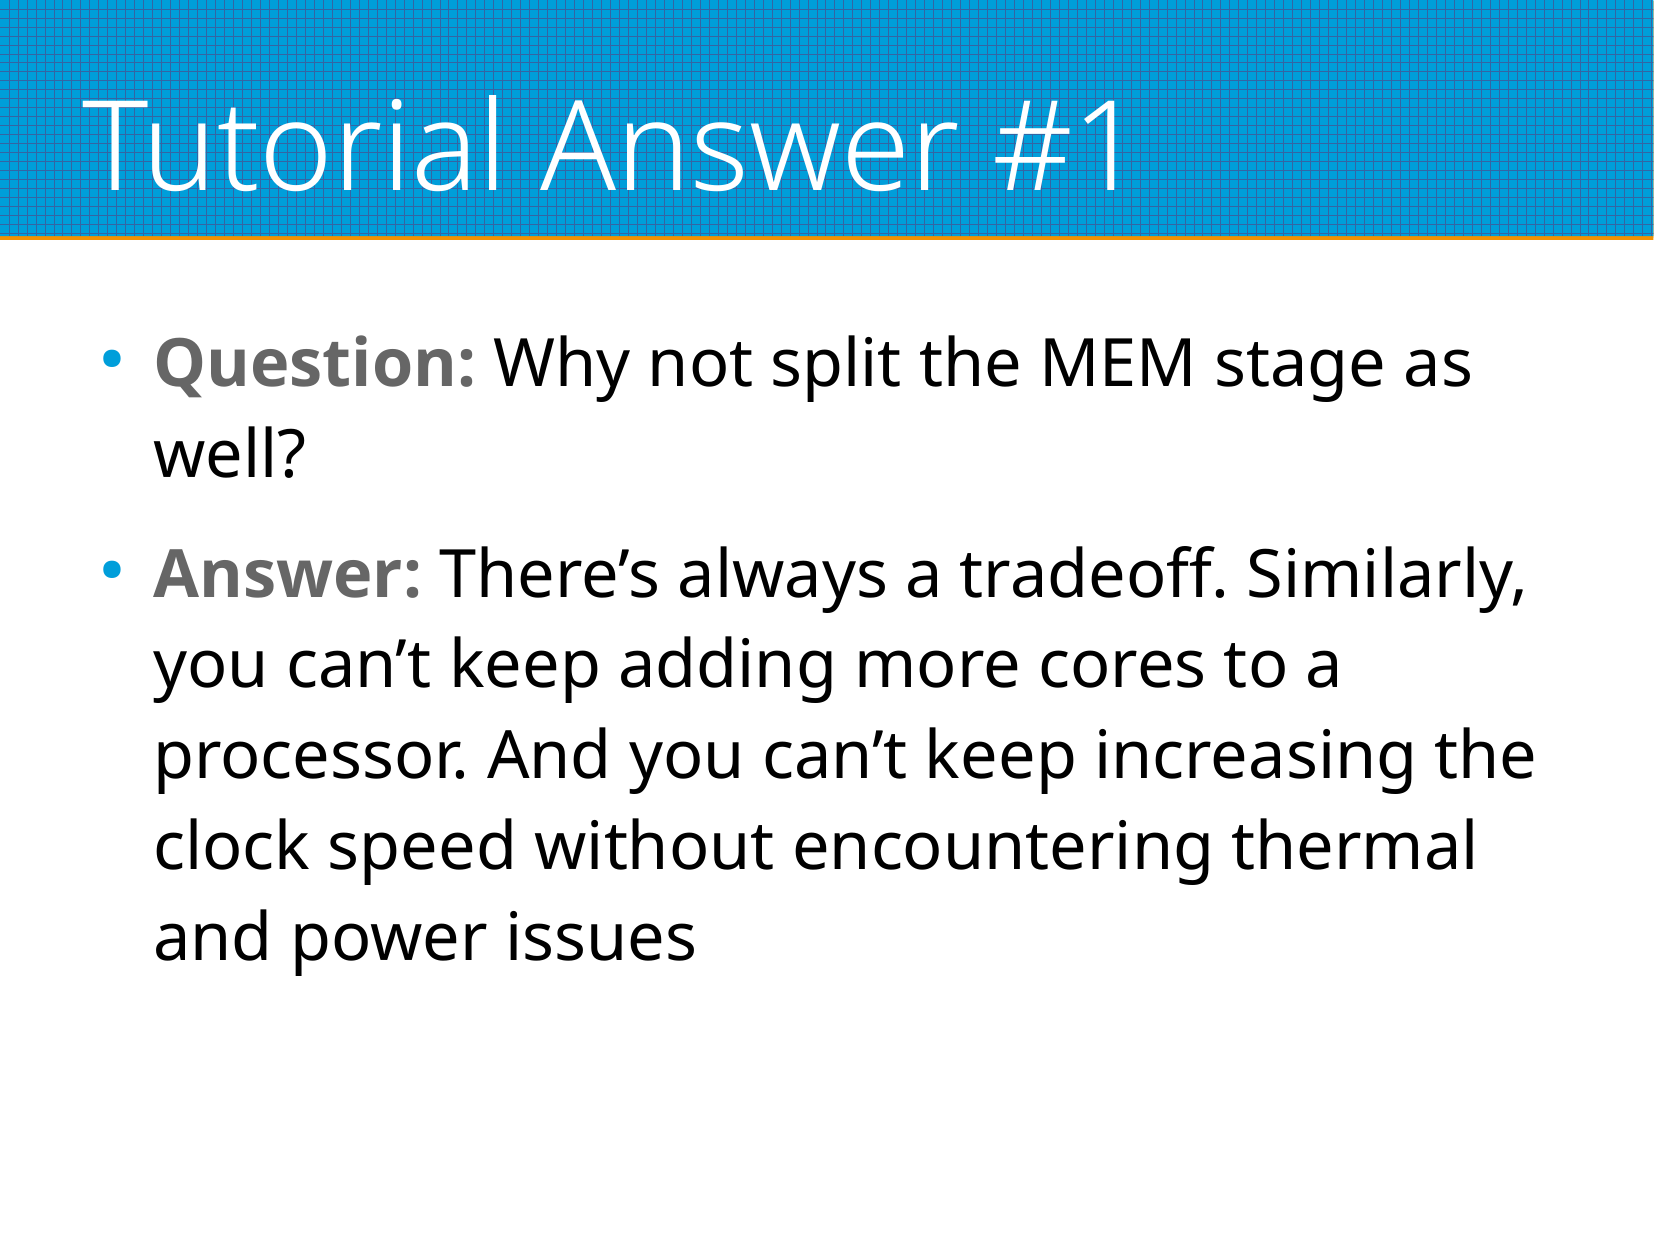

# Tutorial Answer #1
Question: Why not split the MEM stage as well?
Answer: There’s always a tradeoff. Similarly, you can’t keep adding more cores to a processor. And you can’t keep increasing the clock speed without encountering thermal and power issues